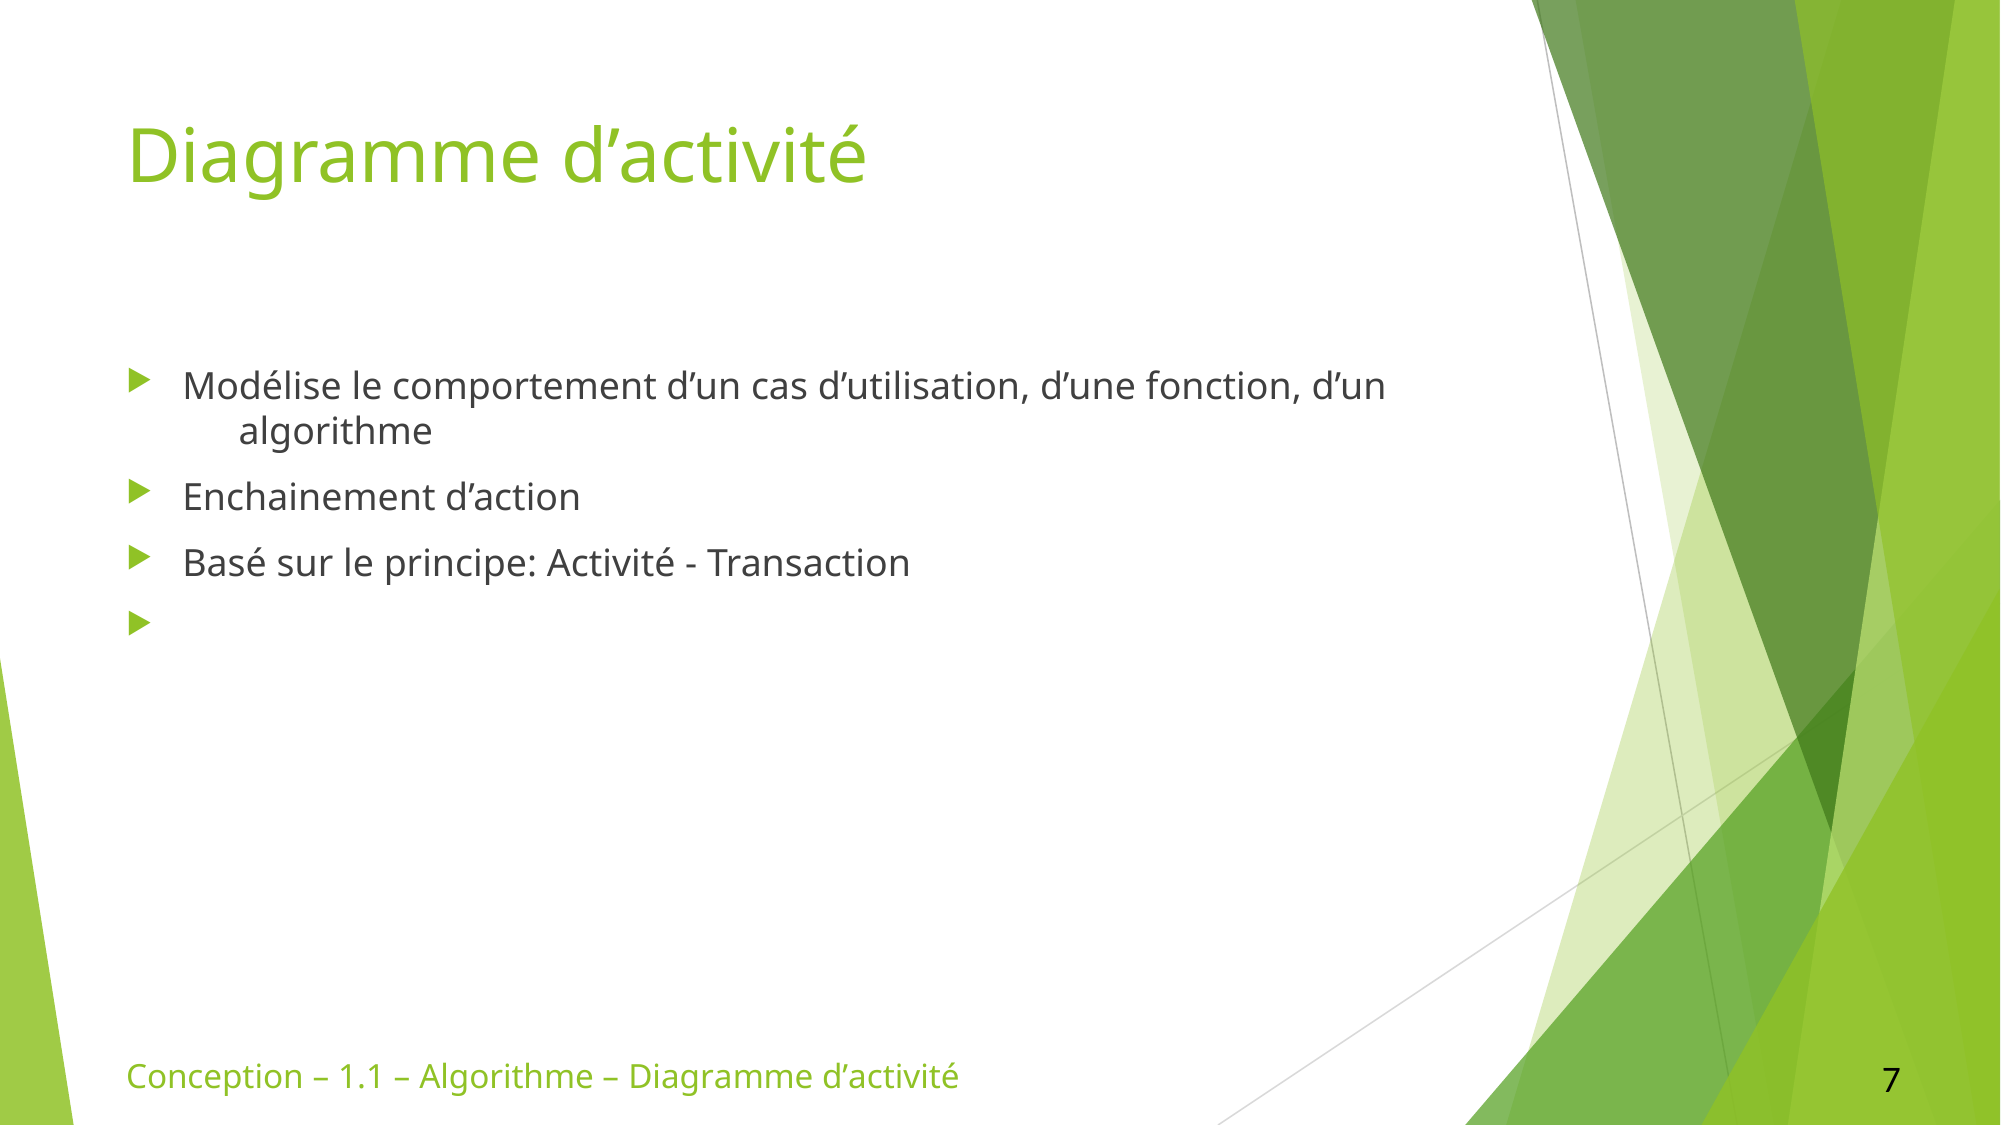

# Diagramme d’activité
Modélise le comportement d’un cas d’utilisation, d’une fonction, d’un algorithme
Enchainement d’action
Basé sur le principe: Activité - Transaction
Conception – 1.1 – Algorithme – Diagramme d’activité